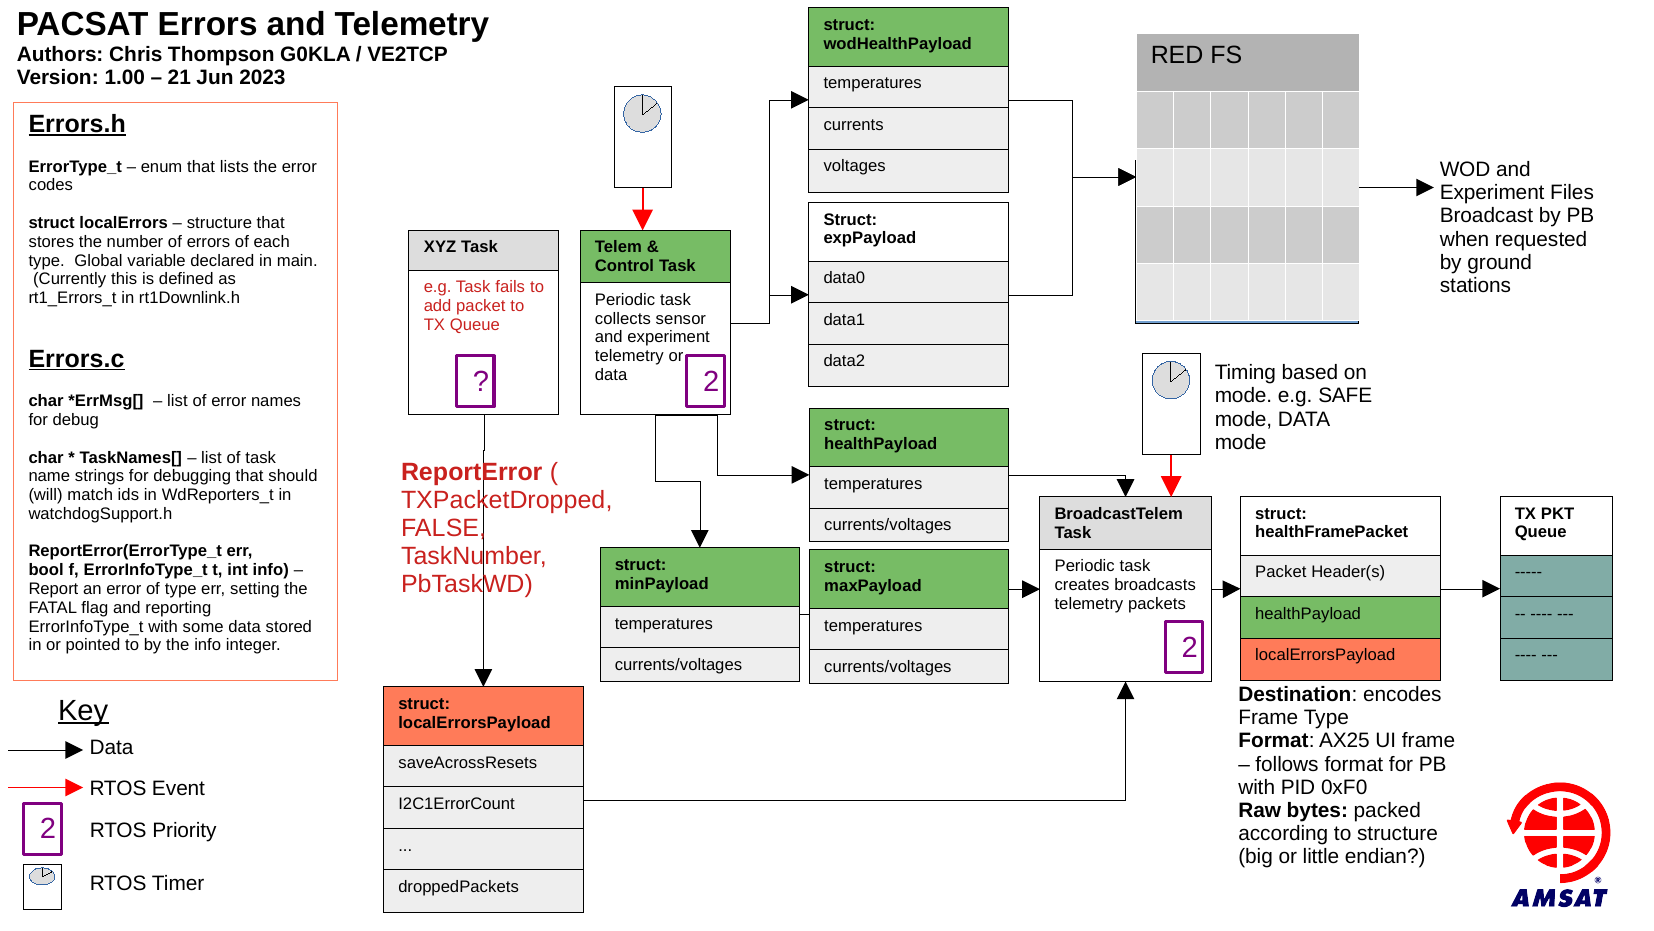

PACSAT Errors and Telemetry
Authors: Chris Thompson G0KLA / VE2TCP
Version: 1.00 – 21 Jun 2023
struct:
wodHealthPayload
temperatures
currents
voltages
| RED FS | | | | | |
| --- | --- | --- | --- | --- | --- |
| | | | | | |
| | | | | | |
| | | | | | |
| | | | | | |
Errors.h
ErrorType_t – enum that lists the error codes
struct localErrors – structure that stores the number of errors of each type. Global variable declared in main. (Currently this is defined as rt1_Errors_t in rt1Downlink.h
Errors.c
char *ErrMsg[] – list of error names for debug
char * TaskNames[] – list of task name strings for debugging that should (will) match ids in WdReporters_t in watchdogSupport.h
ReportError(ErrorType_t err,
bool f, ErrorInfoType_t t, int info) – Report an error of type err, setting the FATAL flag and reporting ErrorInfoType_t with some data stored in or pointed to by the info integer.
WOD and Experiment Files Broadcast by PB when requested by ground stations
Struct:
expPayload
data0
data1
data2
XYZ Task
e.g. Task fails to add packet to TX Queue
Telem & Control Task
Periodic task collects sensor and experiment telemetry or data
Timing based on mode. e.g. SAFE mode, DATA mode
?
2
struct:
healthPayload
temperatures
currents/voltages
ReportError (
TXPacketDropped,
FALSE,
TaskNumber,
PbTaskWD)
TX PKT Queue
-----
-- ---- ---
---- ---
struct:
healthFramePacket
Packet Header(s)
healthPayload
localErrorsPayload
BroadcastTelem Task
Periodic task creates broadcasts telemetry packets
struct:
minPayload
temperatures
currents/voltages
struct:
maxPayload
temperatures
currents/voltages
2
Destination: encodes Frame Type
Format: AX25 UI frame – follows format for PB with PID 0xF0
Raw bytes: packed according to structure
(big or little endian?)
Key
struct:
localErrorsPayload
saveAcrossResets
I2C1ErrorCount
...
droppedPackets
Data
RTOS Event
2
RTOS Priority
RTOS Timer